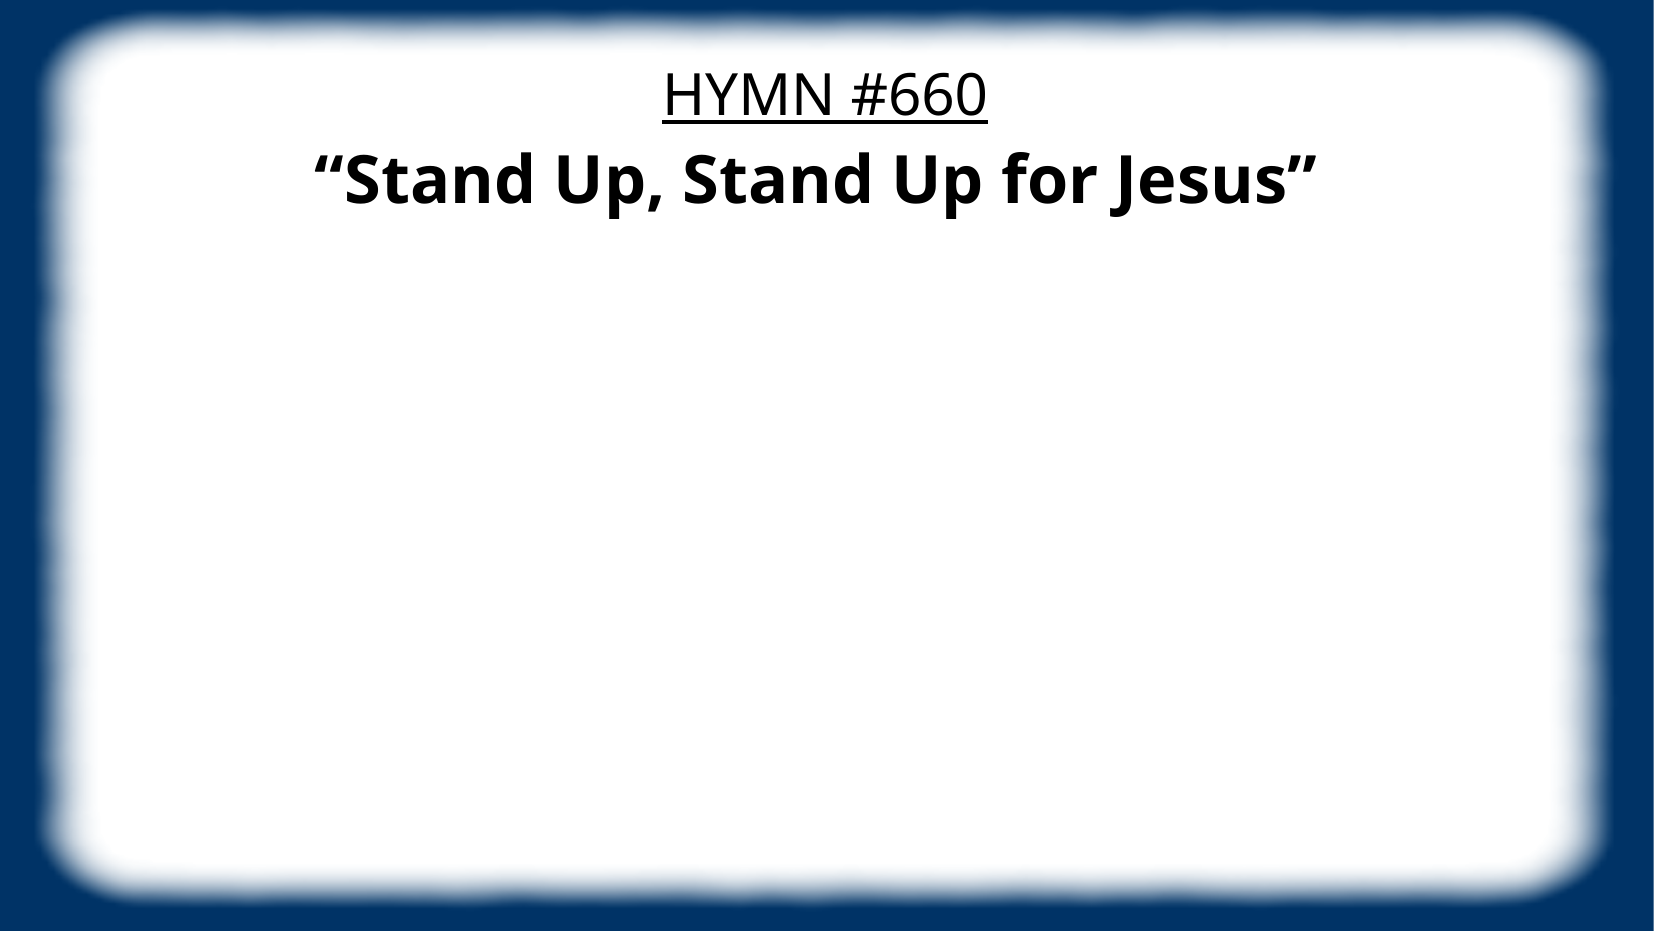

HYMN #660
“Stand Up, Stand Up for Jesus”